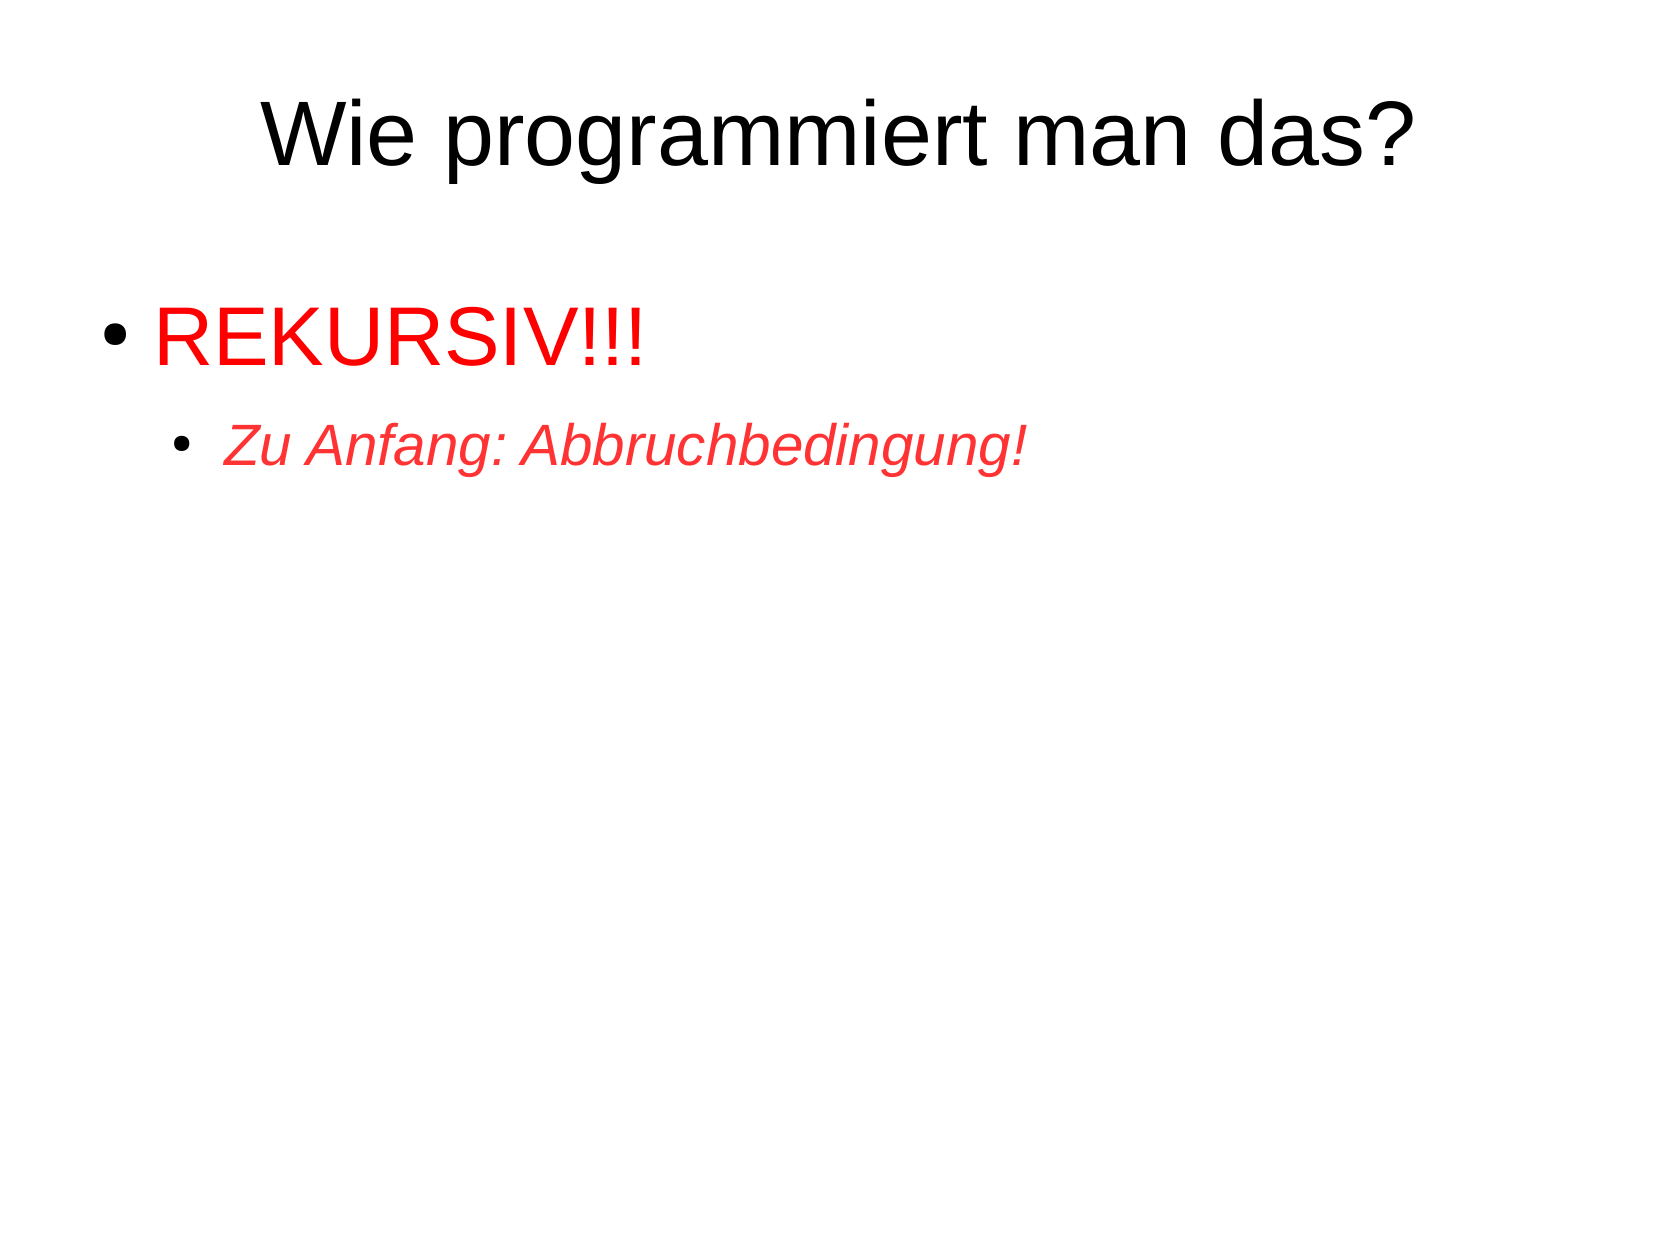

# Wie programmiert man das?
REKURSIV!!!
Zu Anfang: Abbruchbedingung!